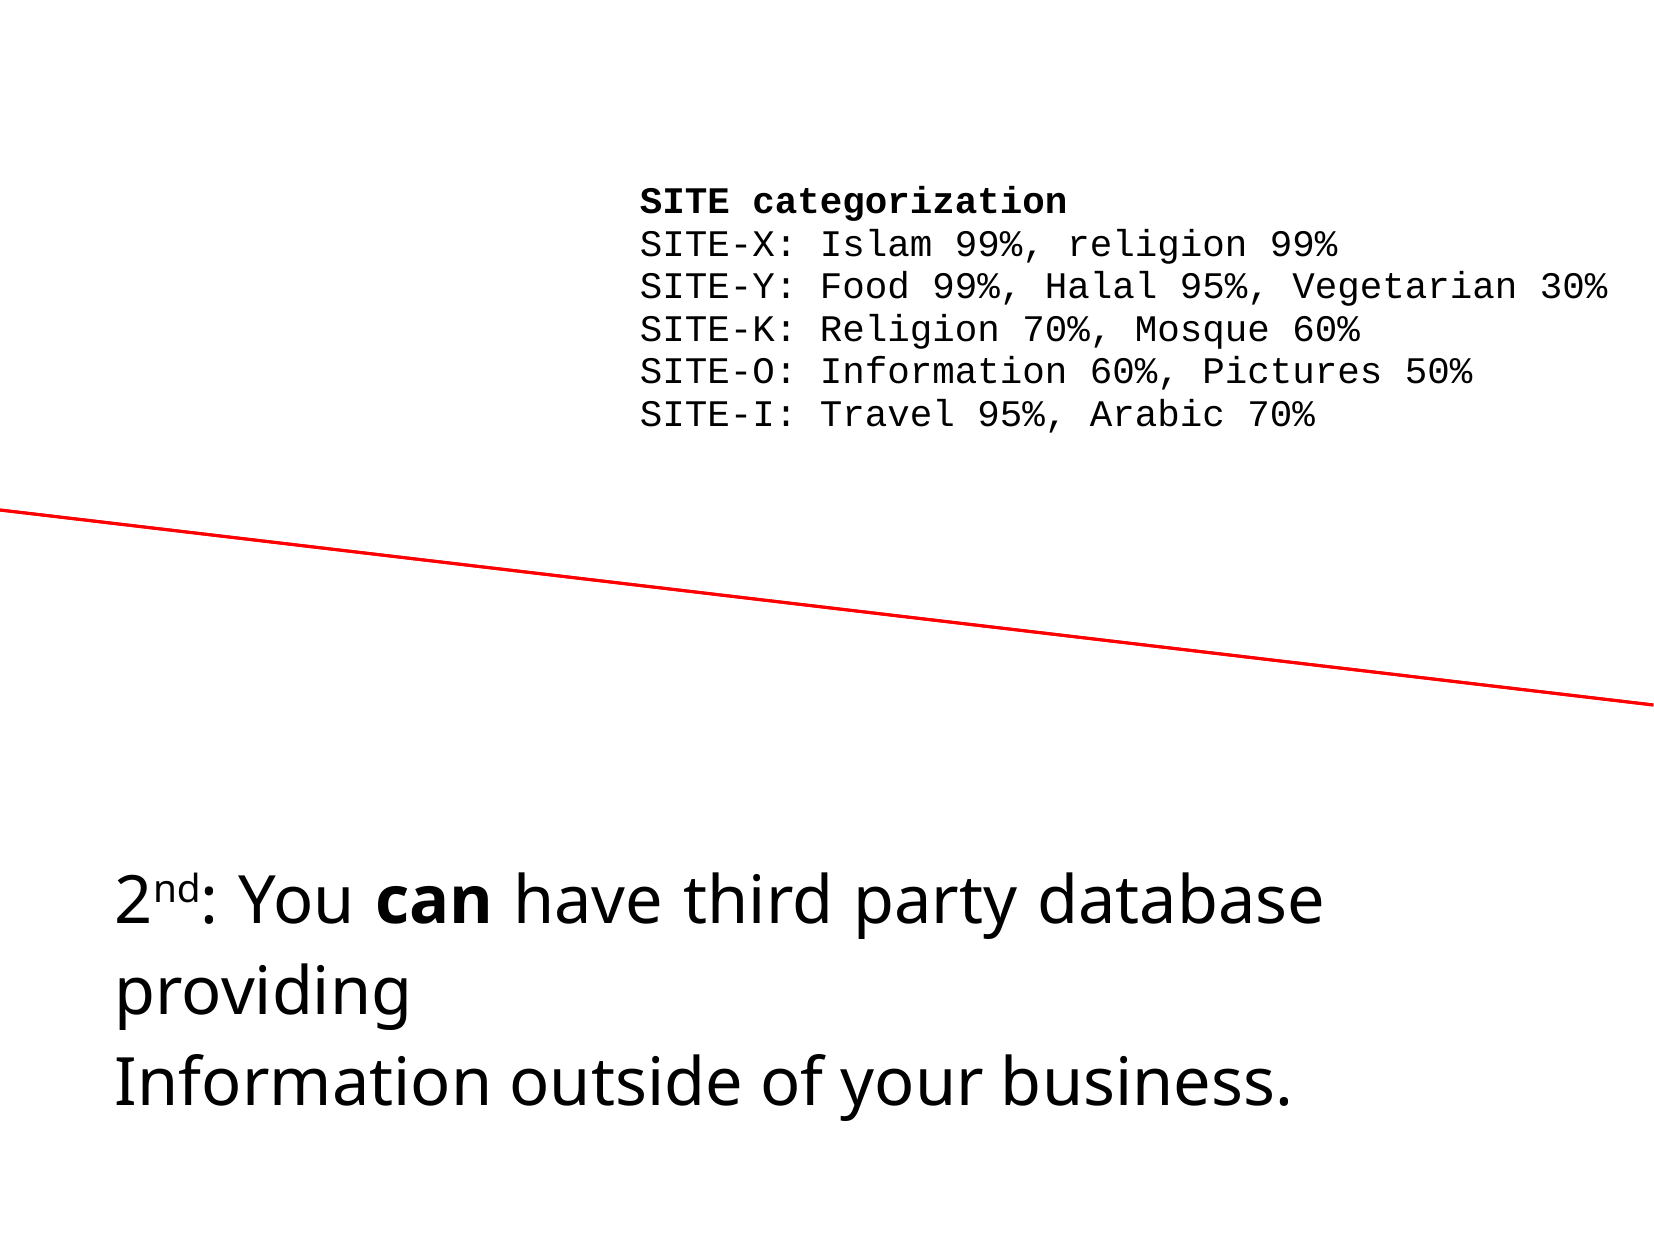

SITE categorization
SITE-X: Islam 99%, religion 99%
SITE-Y: Food 99%, Halal 95%, Vegetarian 30%
SITE-K: Religion 70%, Mosque 60%
SITE-O: Information 60%, Pictures 50%
SITE-I: Travel 95%, Arabic 70%
2nd: You can have third party database providing
Information outside of your business.